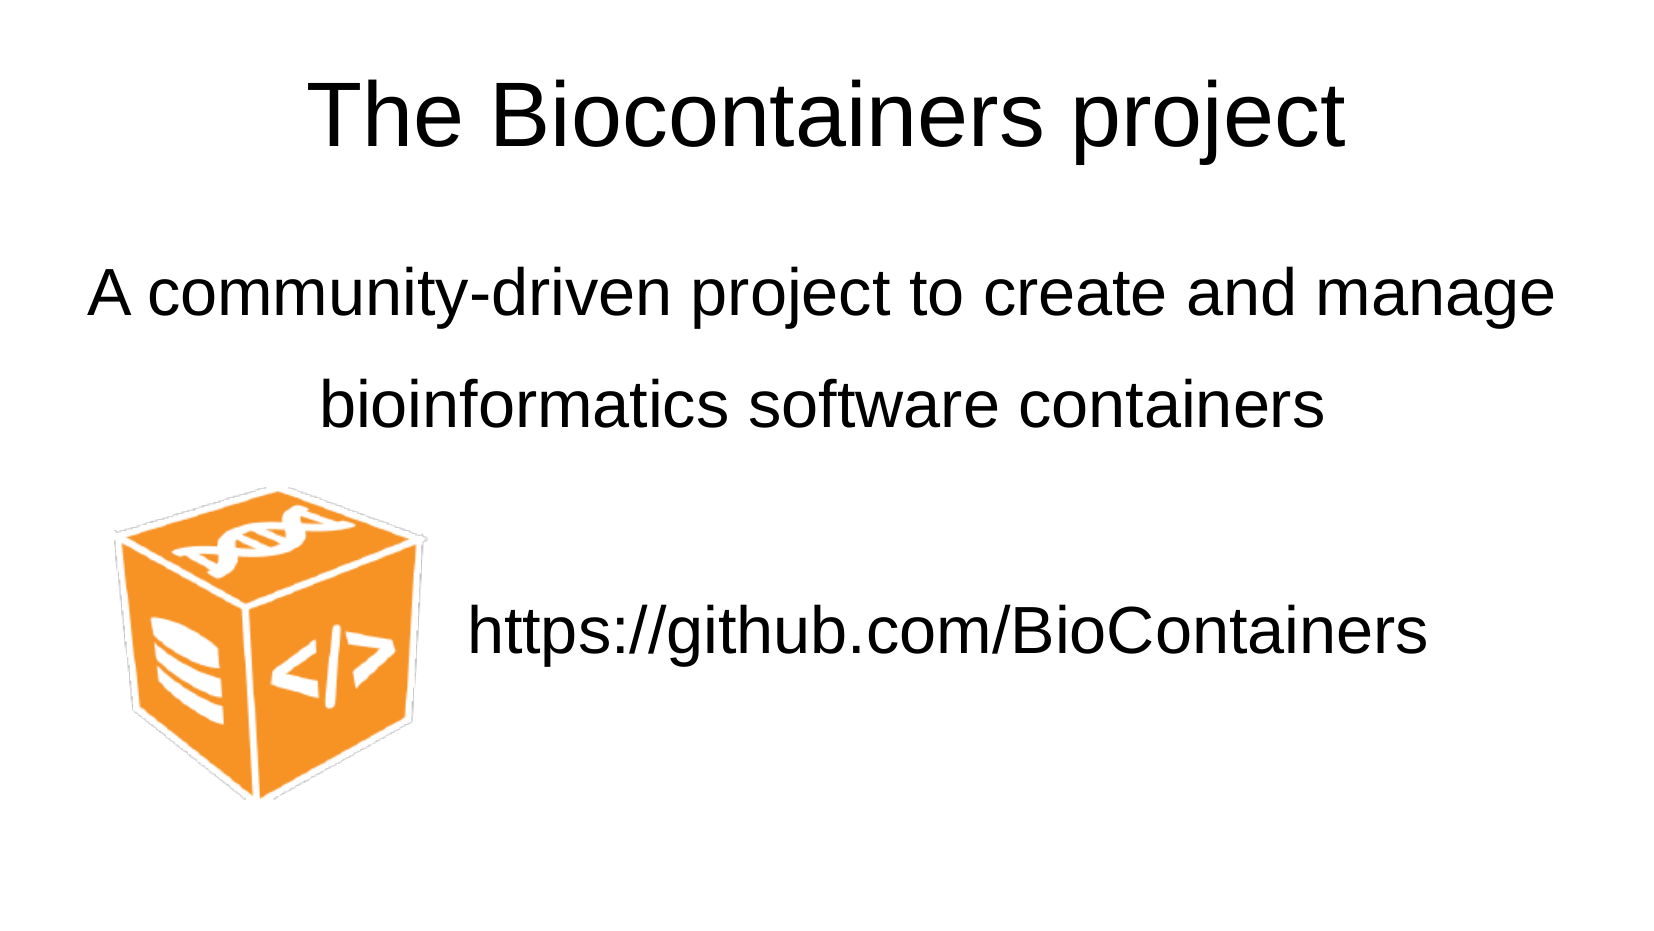

# The Biocontainers project
A community-driven project to create and manage bioinformatics software containers
https://github.com/BioContainers